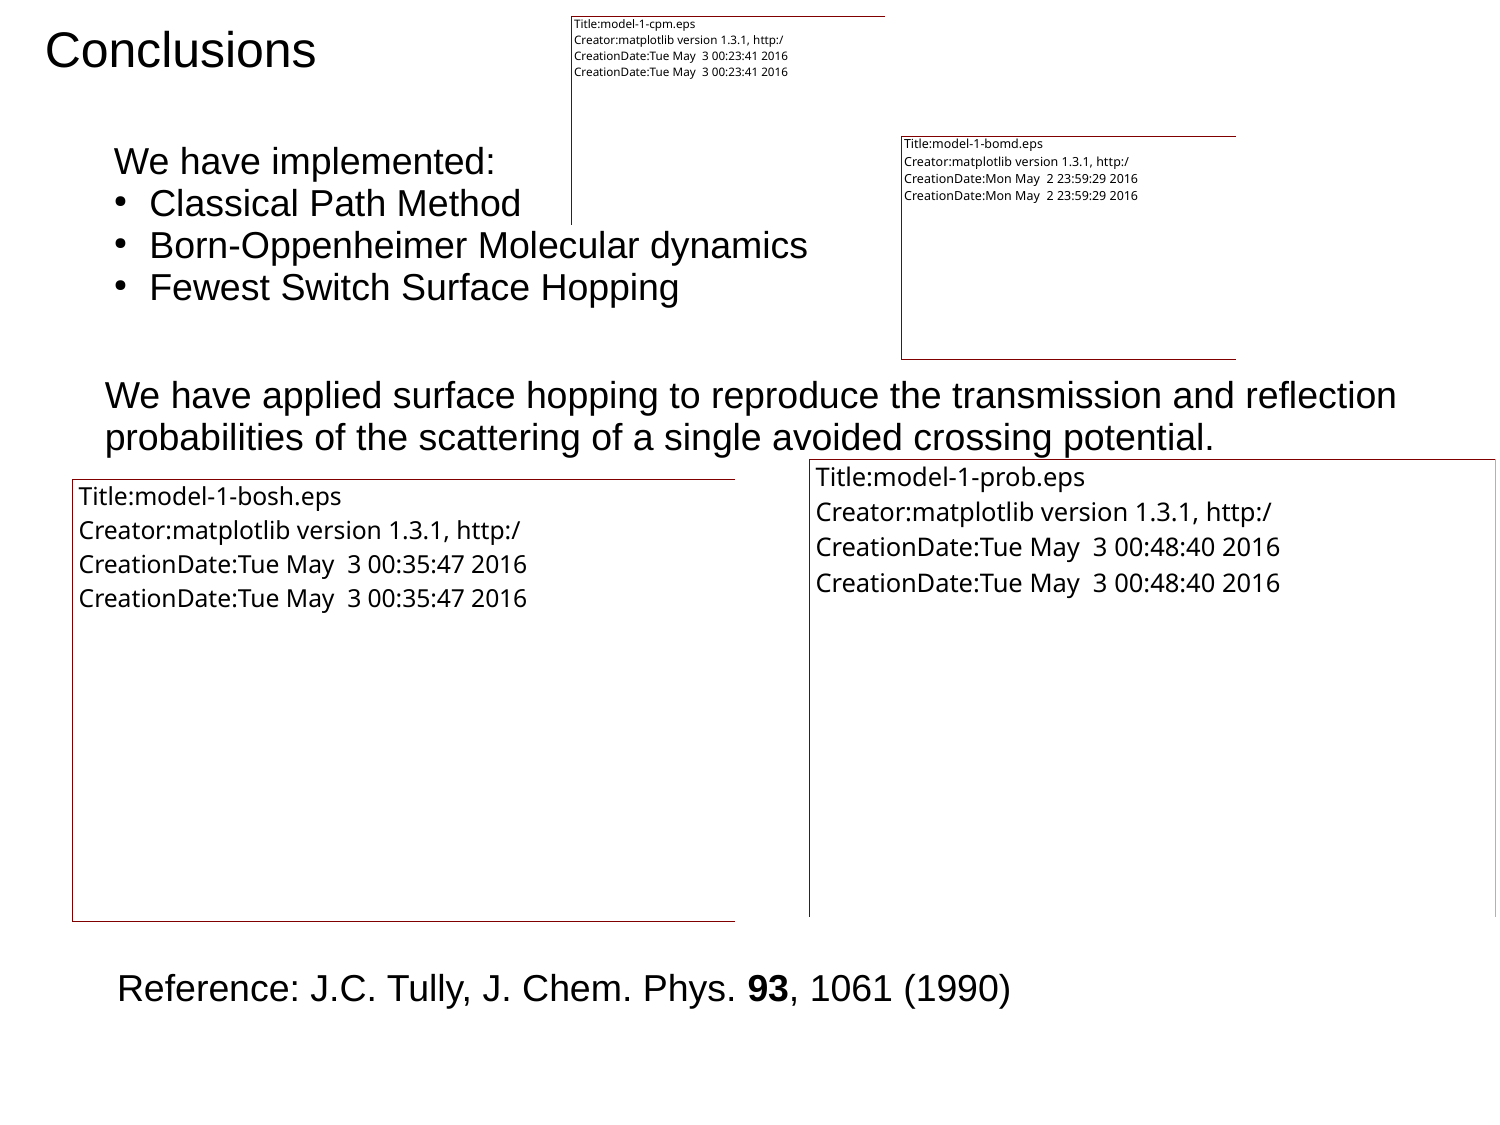

Conclusions
We have implemented:
Classical Path Method
Born-Oppenheimer Molecular dynamics
Fewest Switch Surface Hopping
We have applied surface hopping to reproduce the transmission and reflection probabilities of the scattering of a single avoided crossing potential.
Reference: J.C. Tully, J. Chem. Phys. 93, 1061 (1990)